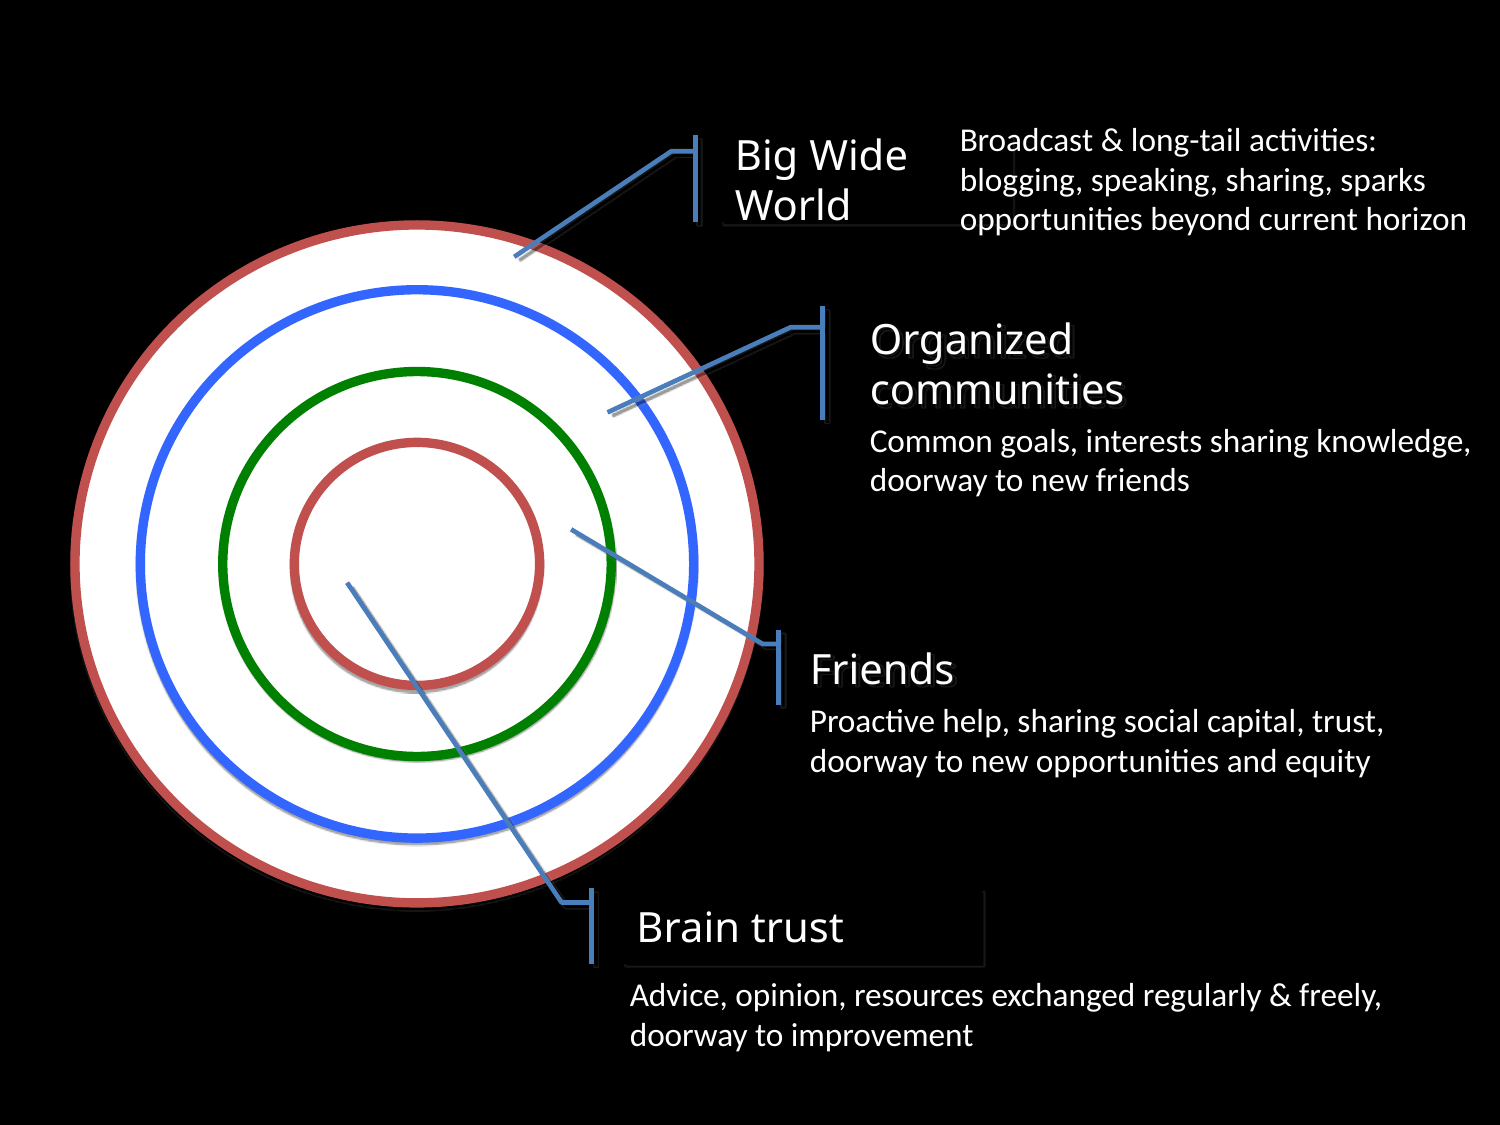

Broadcast & long-tail activities: blogging, speaking, sharing, sparks opportunities beyond current horizon
Big Wide World
Organized communities
Common goals, interests sharing knowledge, doorway to new friends
Friends
Proactive help, sharing social capital, trust, doorway to new opportunities and equity
Brain trust
Advice, opinion, resources exchanged regularly & freely, doorway to improvement